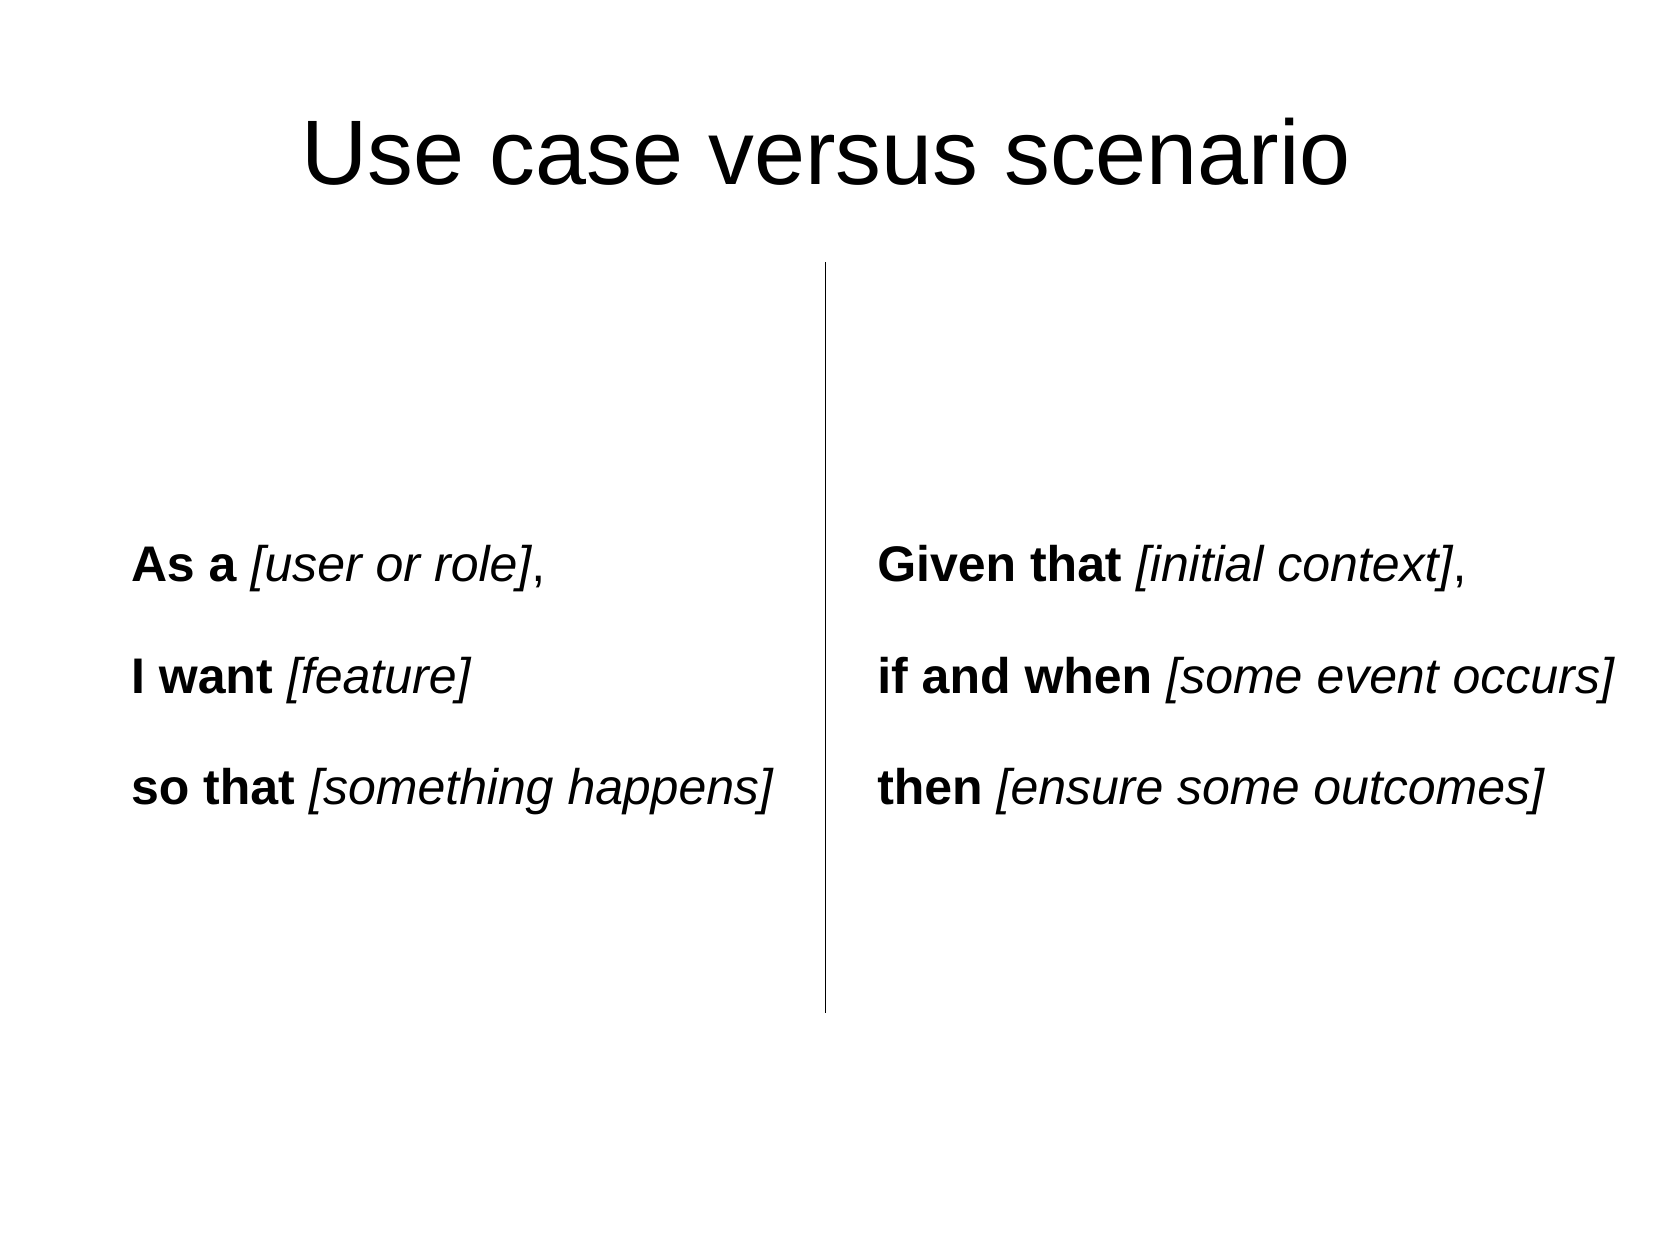

# Use case versus scenario
As a [user or role],
I want [feature]
so that [something happens]
Given that [initial context],
if and when [some event occurs]
then [ensure some outcomes]